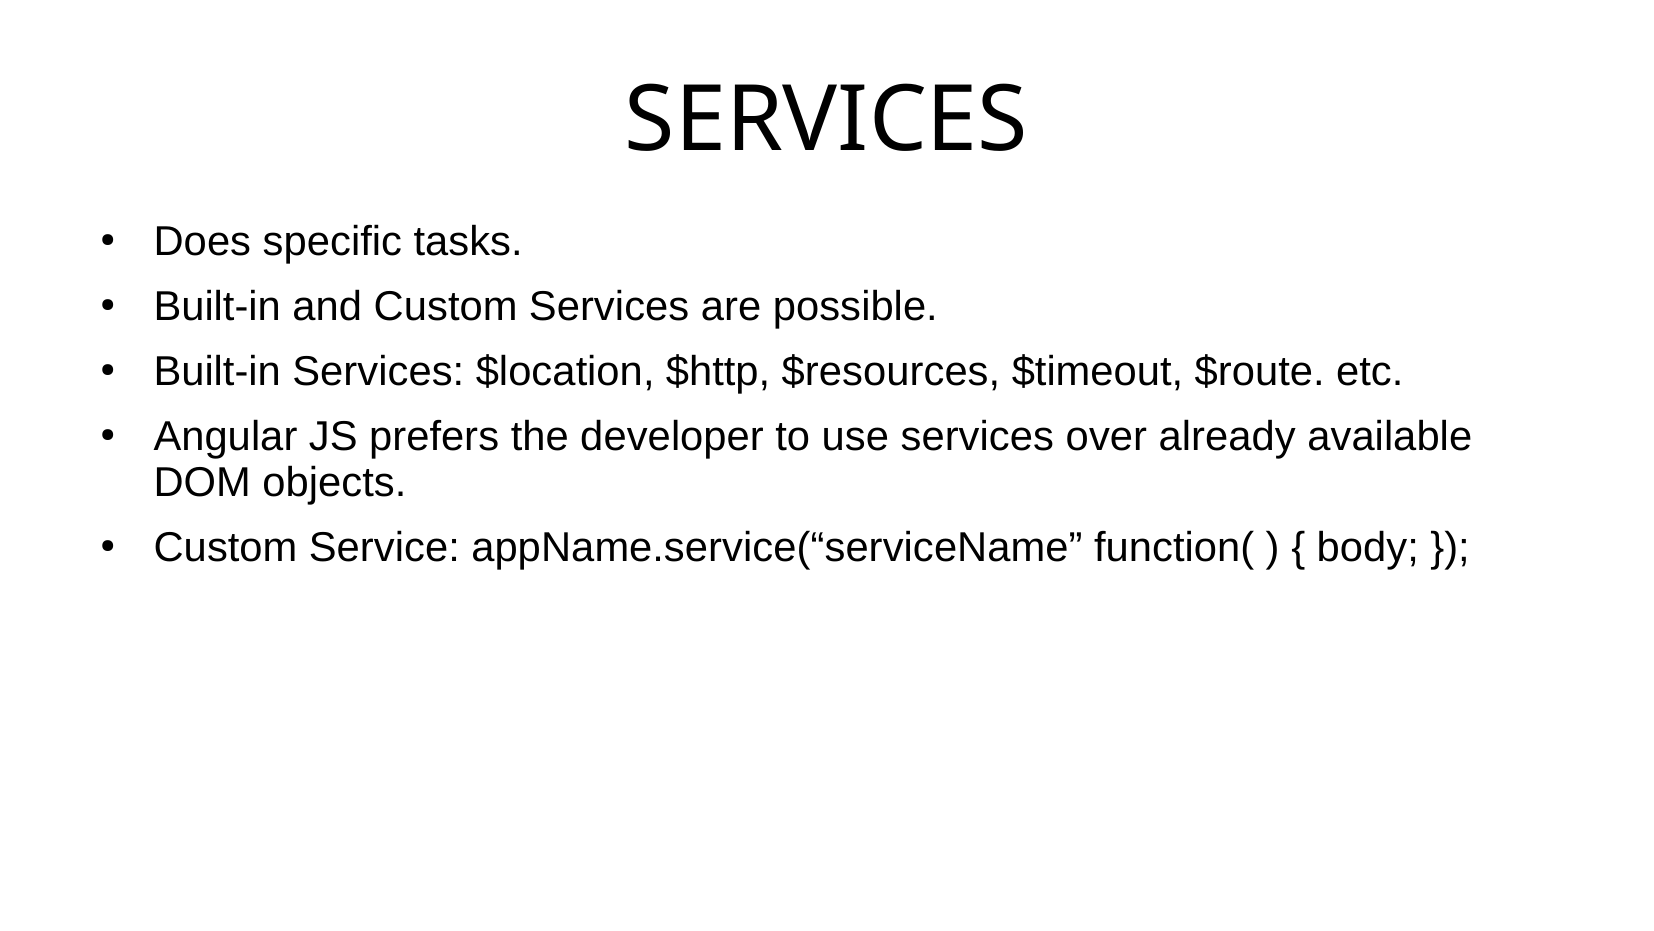

# SERVICES
Does specific tasks.
Built-in and Custom Services are possible.
Built-in Services: $location, $http, $resources, $timeout, $route. etc.
Angular JS prefers the developer to use services over already available DOM objects.
Custom Service: appName.service(“serviceName” function( ) { body; });